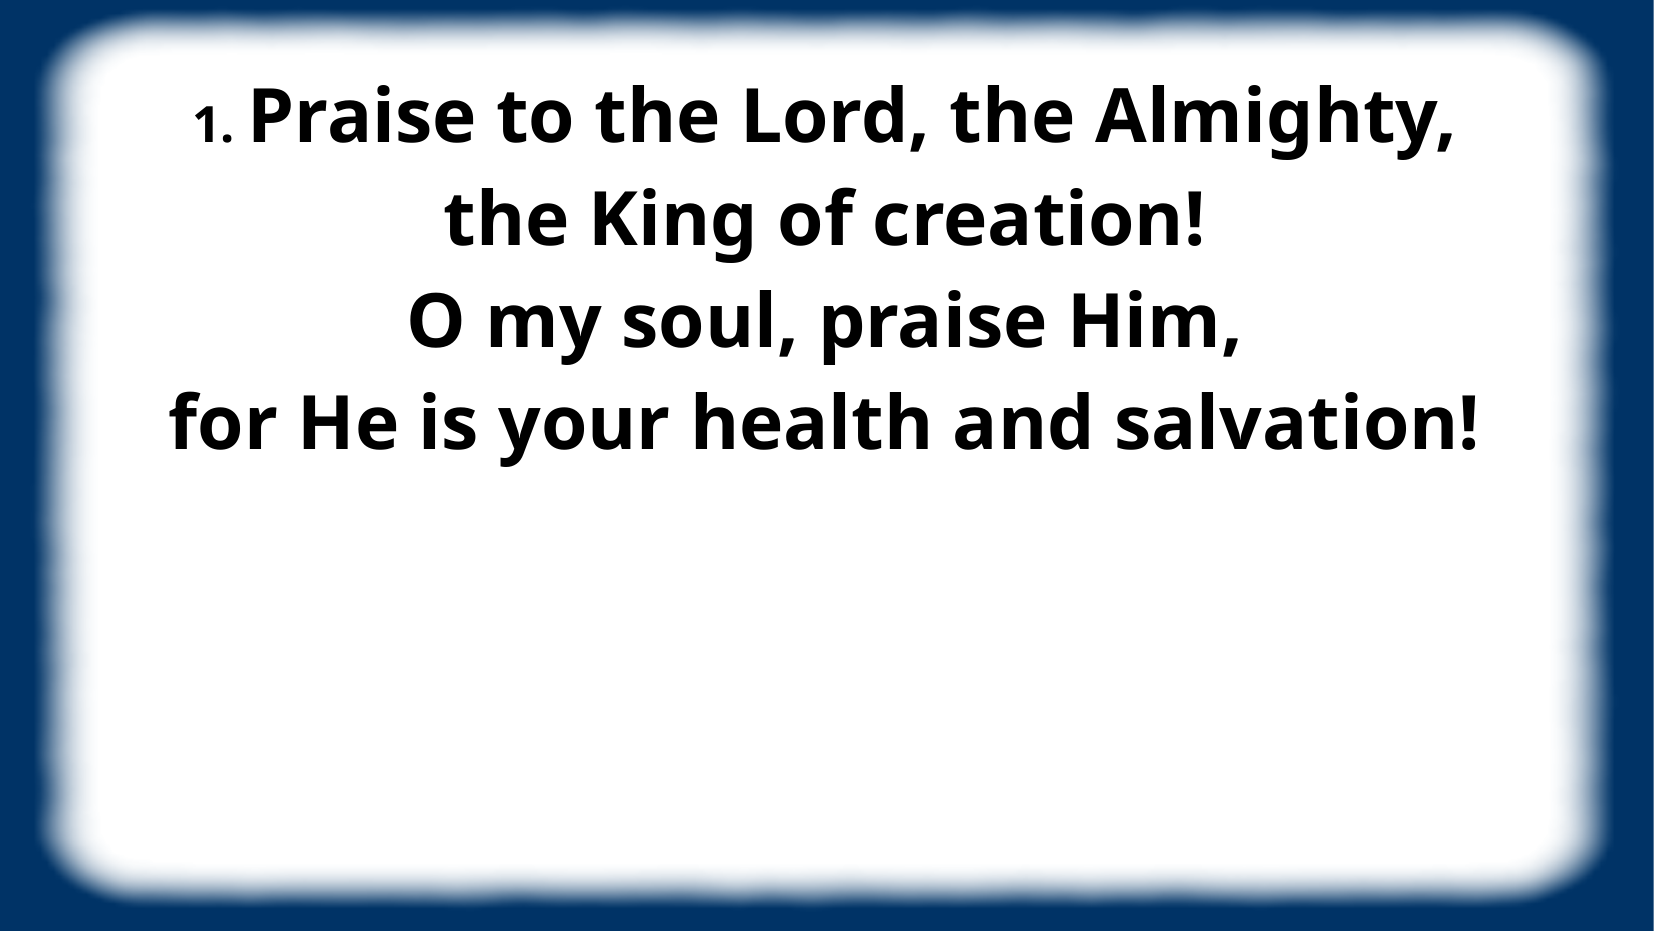

1. Praise to the Lord, the Almighty,
the King of creation!
O my soul, praise Him,
for He is your health and salvation!